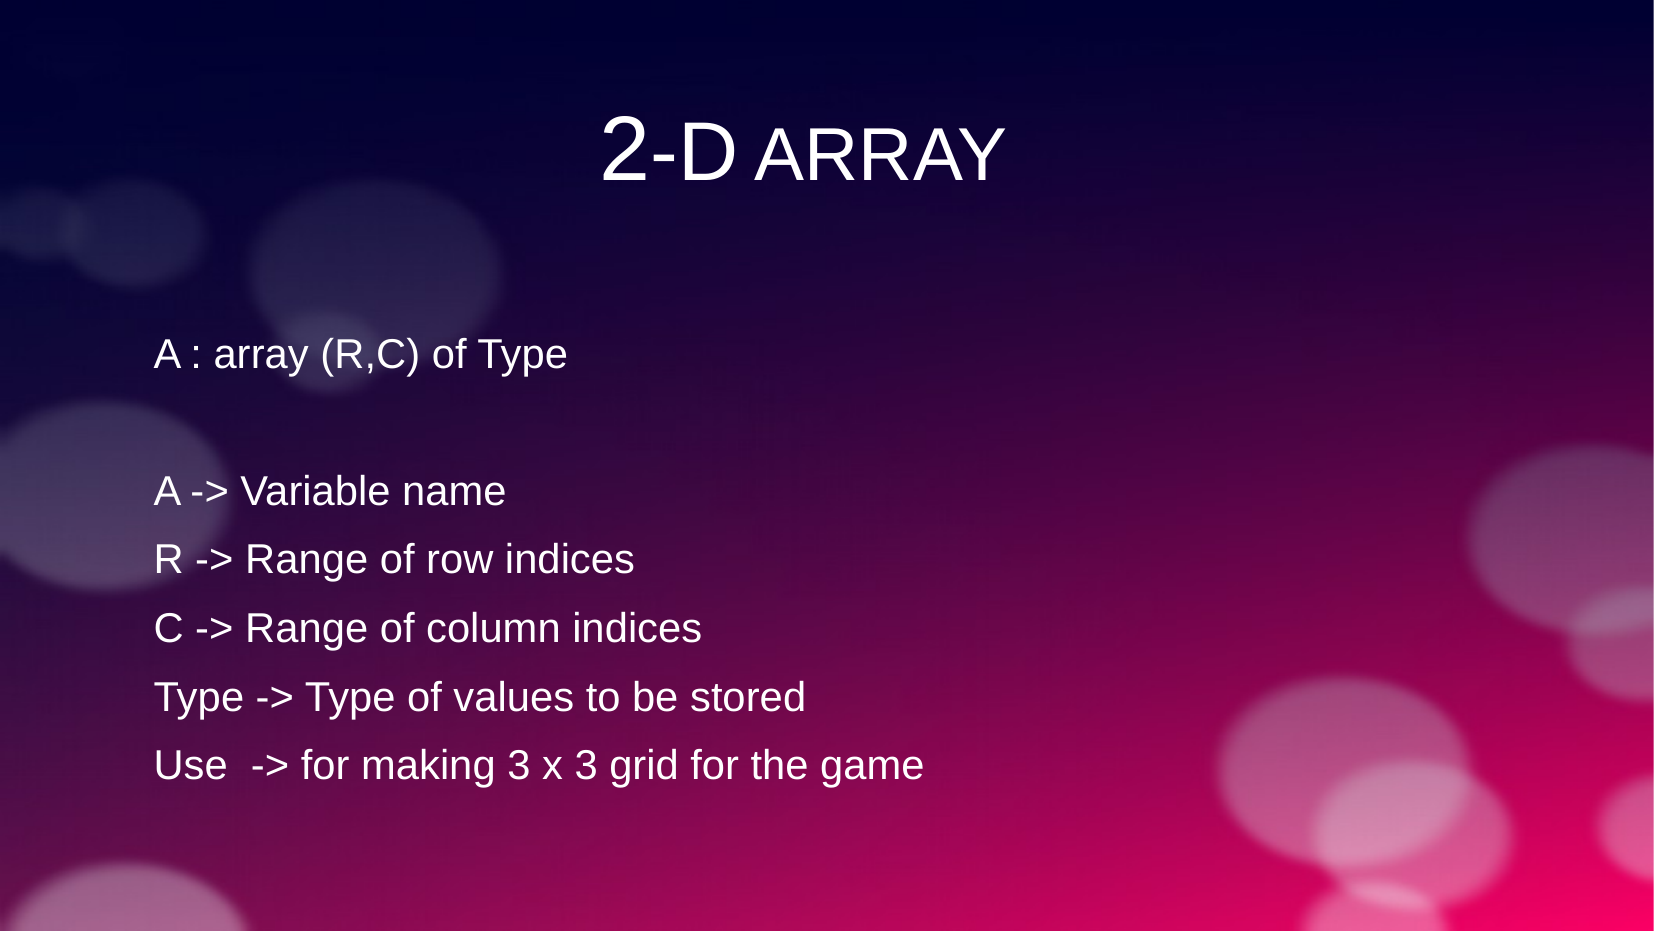

# 2-D ARRAY
A : array (R,C) of Type
A -> Variable name
R -> Range of row indices
C -> Range of column indices
Type -> Type of values to be stored
Use -> for making 3 x 3 grid for the game